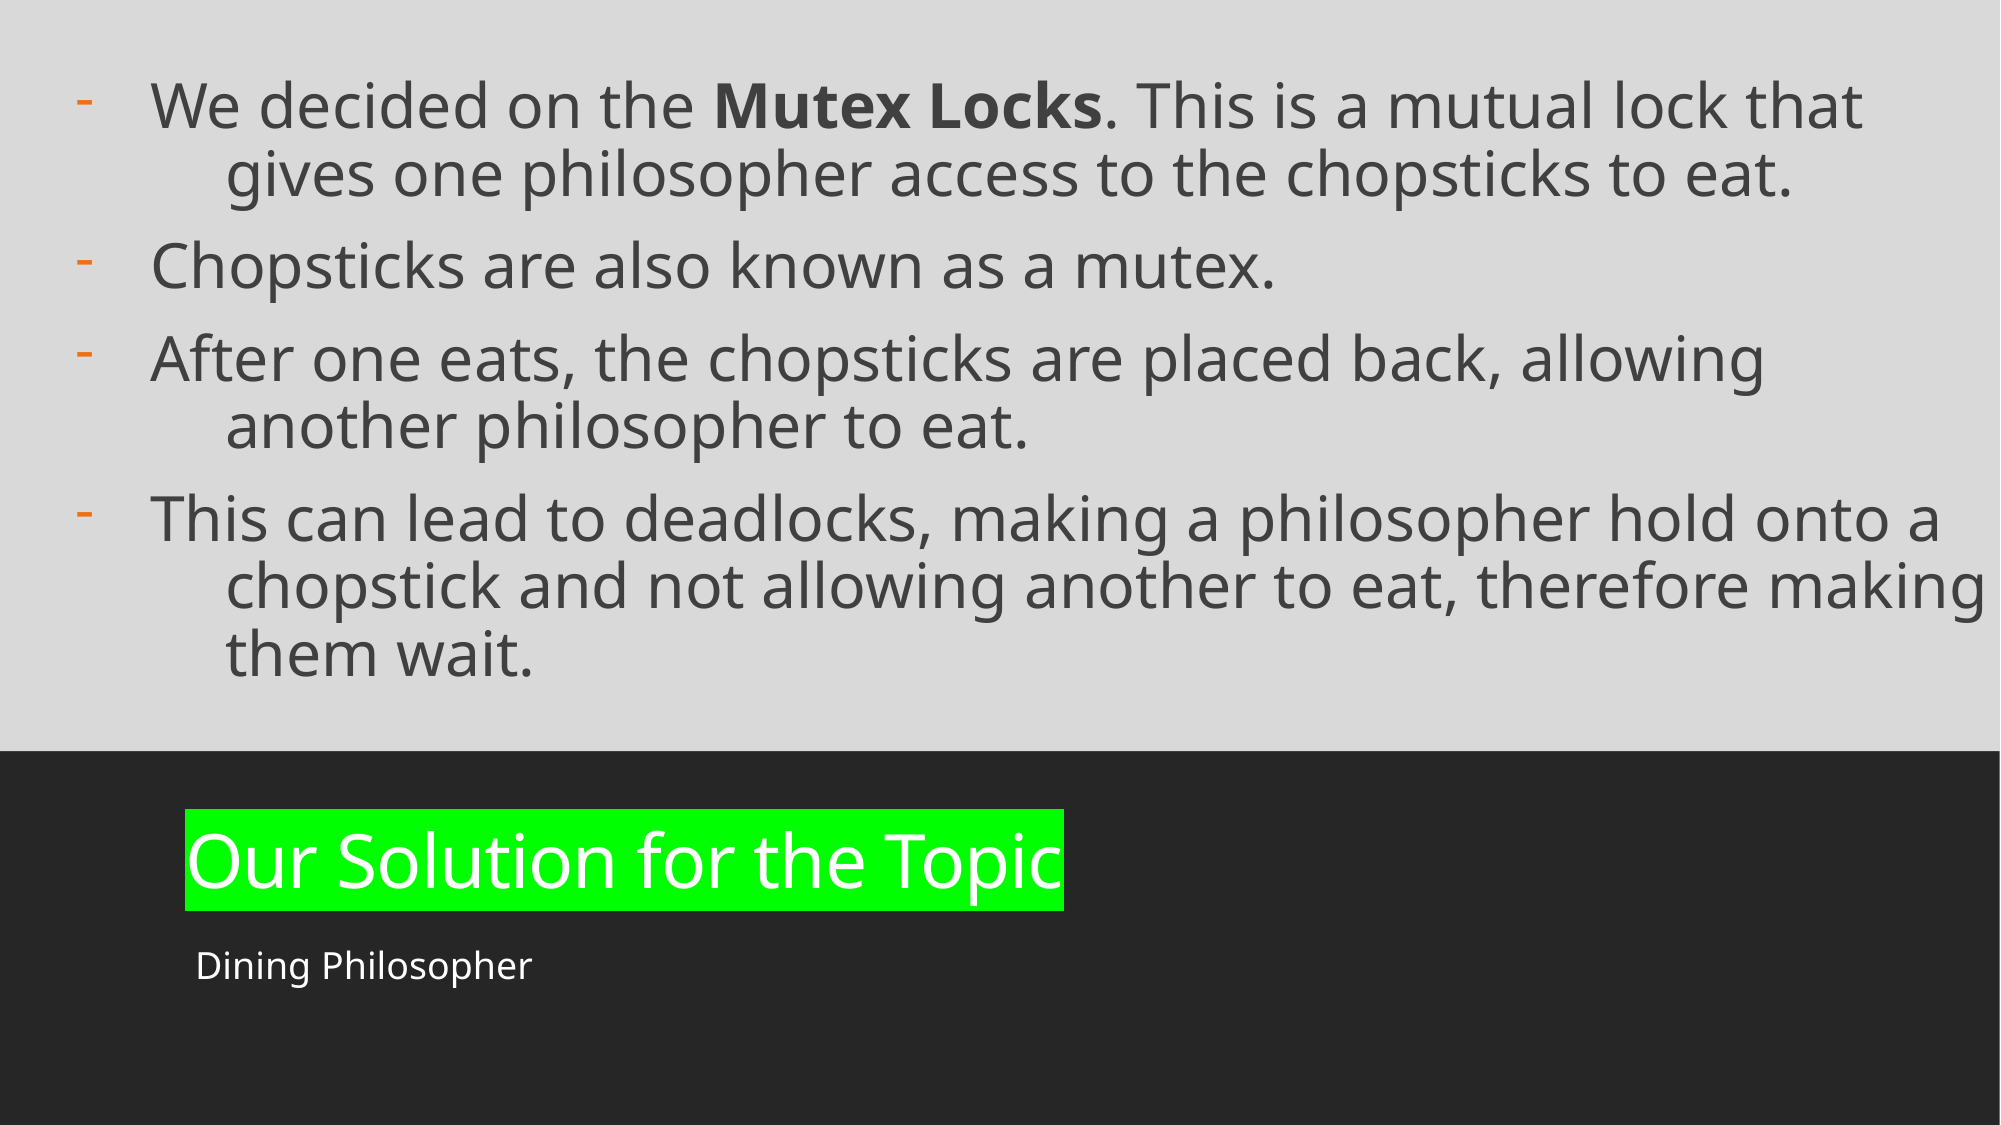

# We decided on the Mutex Locks. This is a mutual lock that gives one philosopher access to the chopsticks to eat.
Chopsticks are also known as a mutex.
After one eats, the chopsticks are placed back, allowing another philosopher to eat.
This can lead to deadlocks, making a philosopher hold onto a chopstick and not allowing another to eat, therefore making them wait.
Our Solution for the Topic
Dining Philosopher